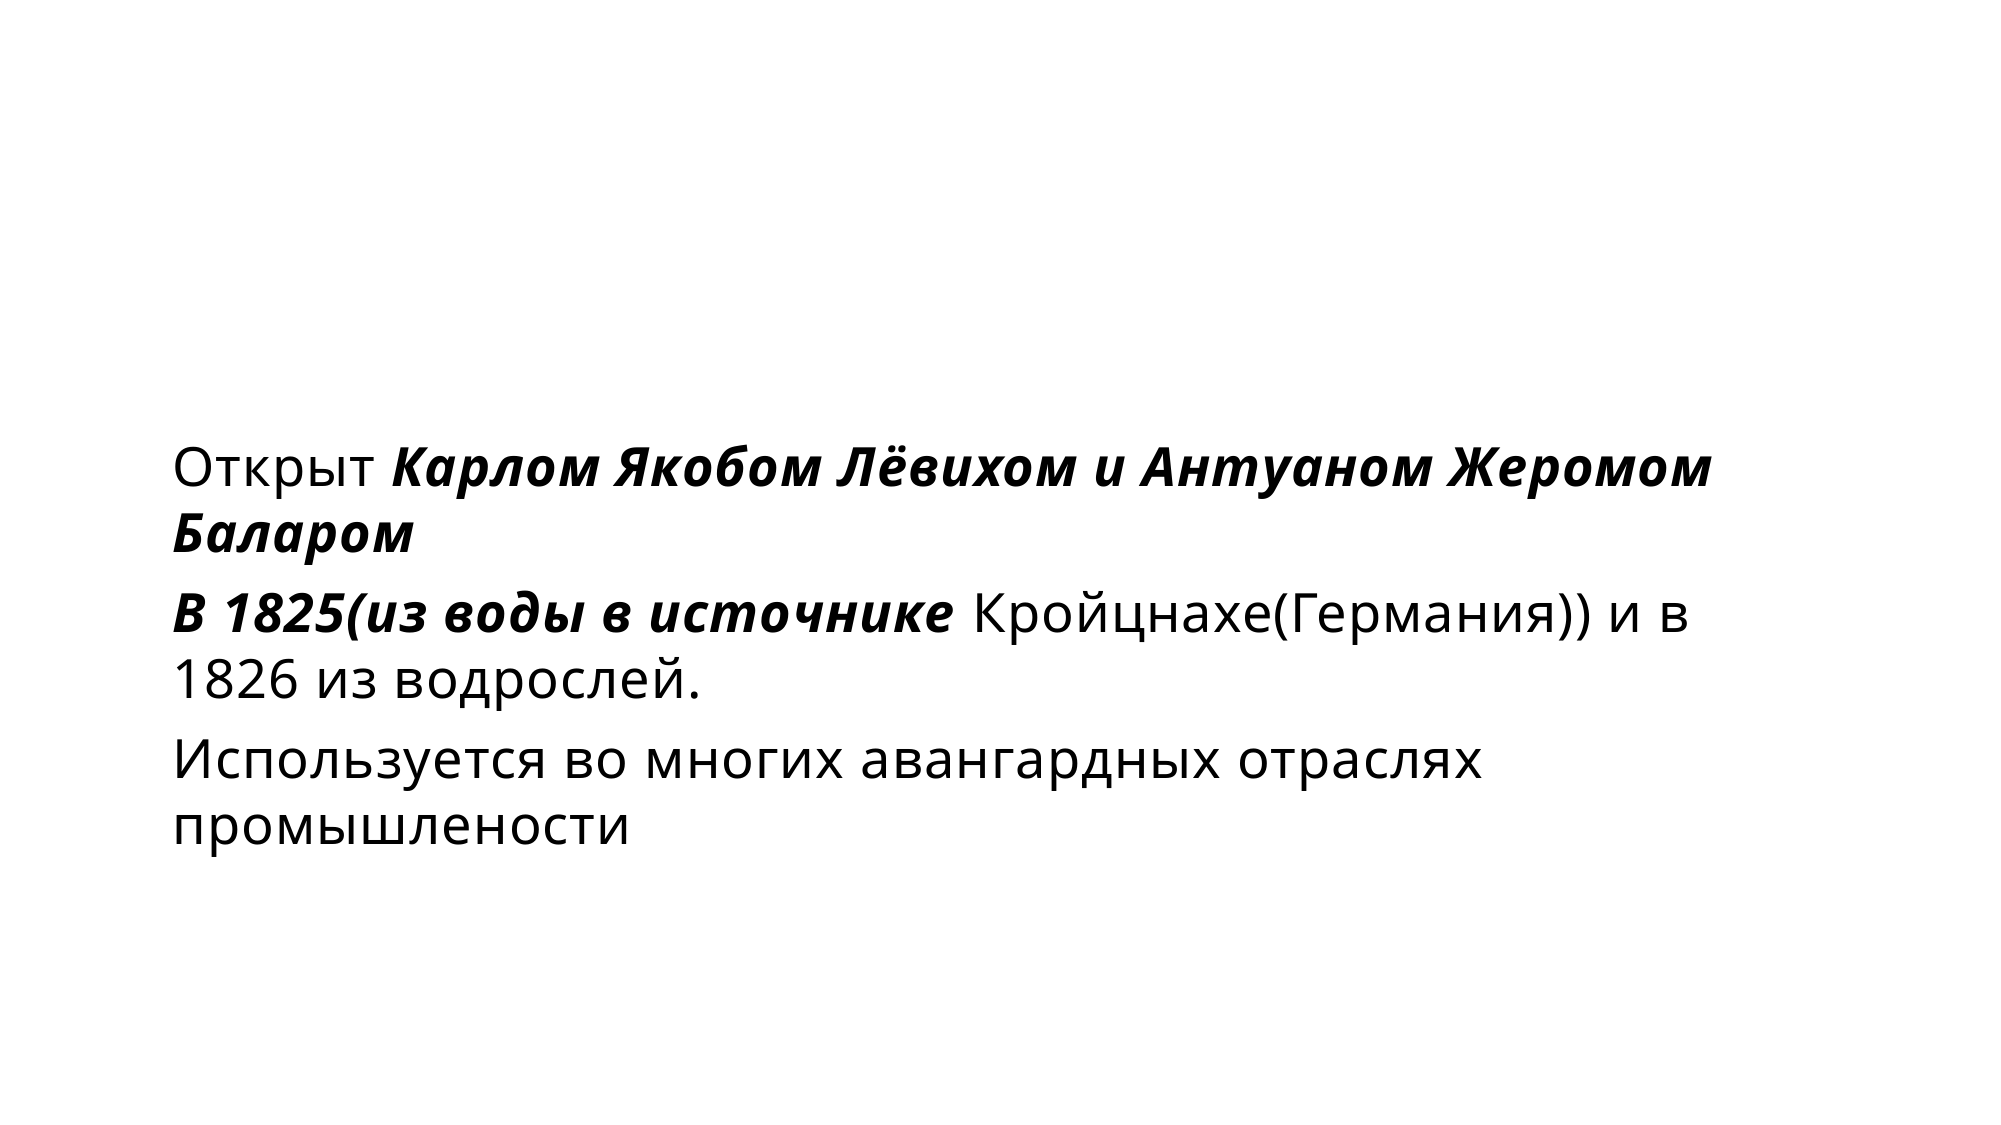

# Подведём итоги
Открыт Карлом Якобом Лёвихом и Антуаном Жеромом Баларом
В 1825(из воды в источнике Кройцнахе(Германия)) и в 1826 из водрослей.
Используется во многих авангардных отраслях промышлености